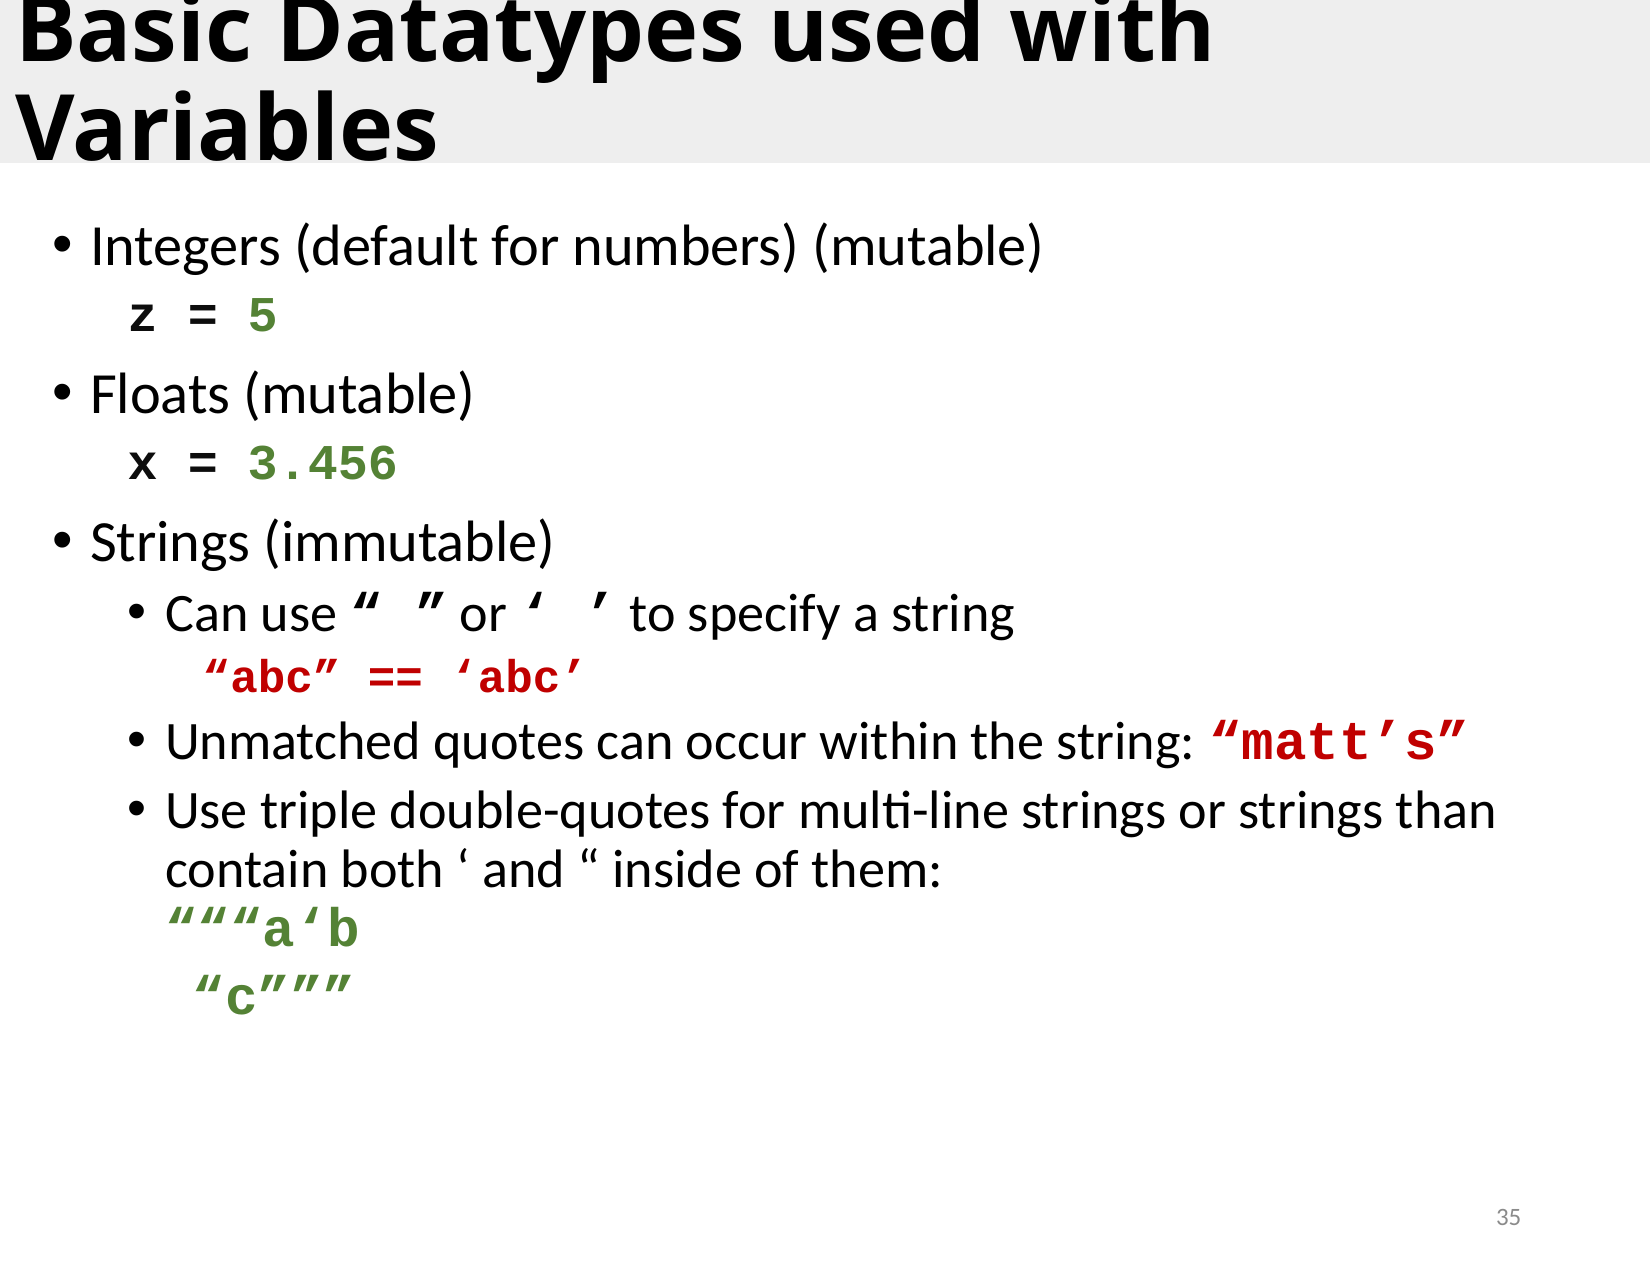

# Basic Datatypes used with Variables
Integers (default for numbers) (mutable)
z = 5
Floats (mutable)
x = 3.456
Strings (immutable)
Can use “ ” or ‘ ’ to specify a string
“abc” == ‘abc’
Unmatched quotes can occur within the string: “matt’s”
Use triple double-quotes for multi-line strings or strings than contain both ‘ and “ inside of them:
“““a‘b
 “c”””
35